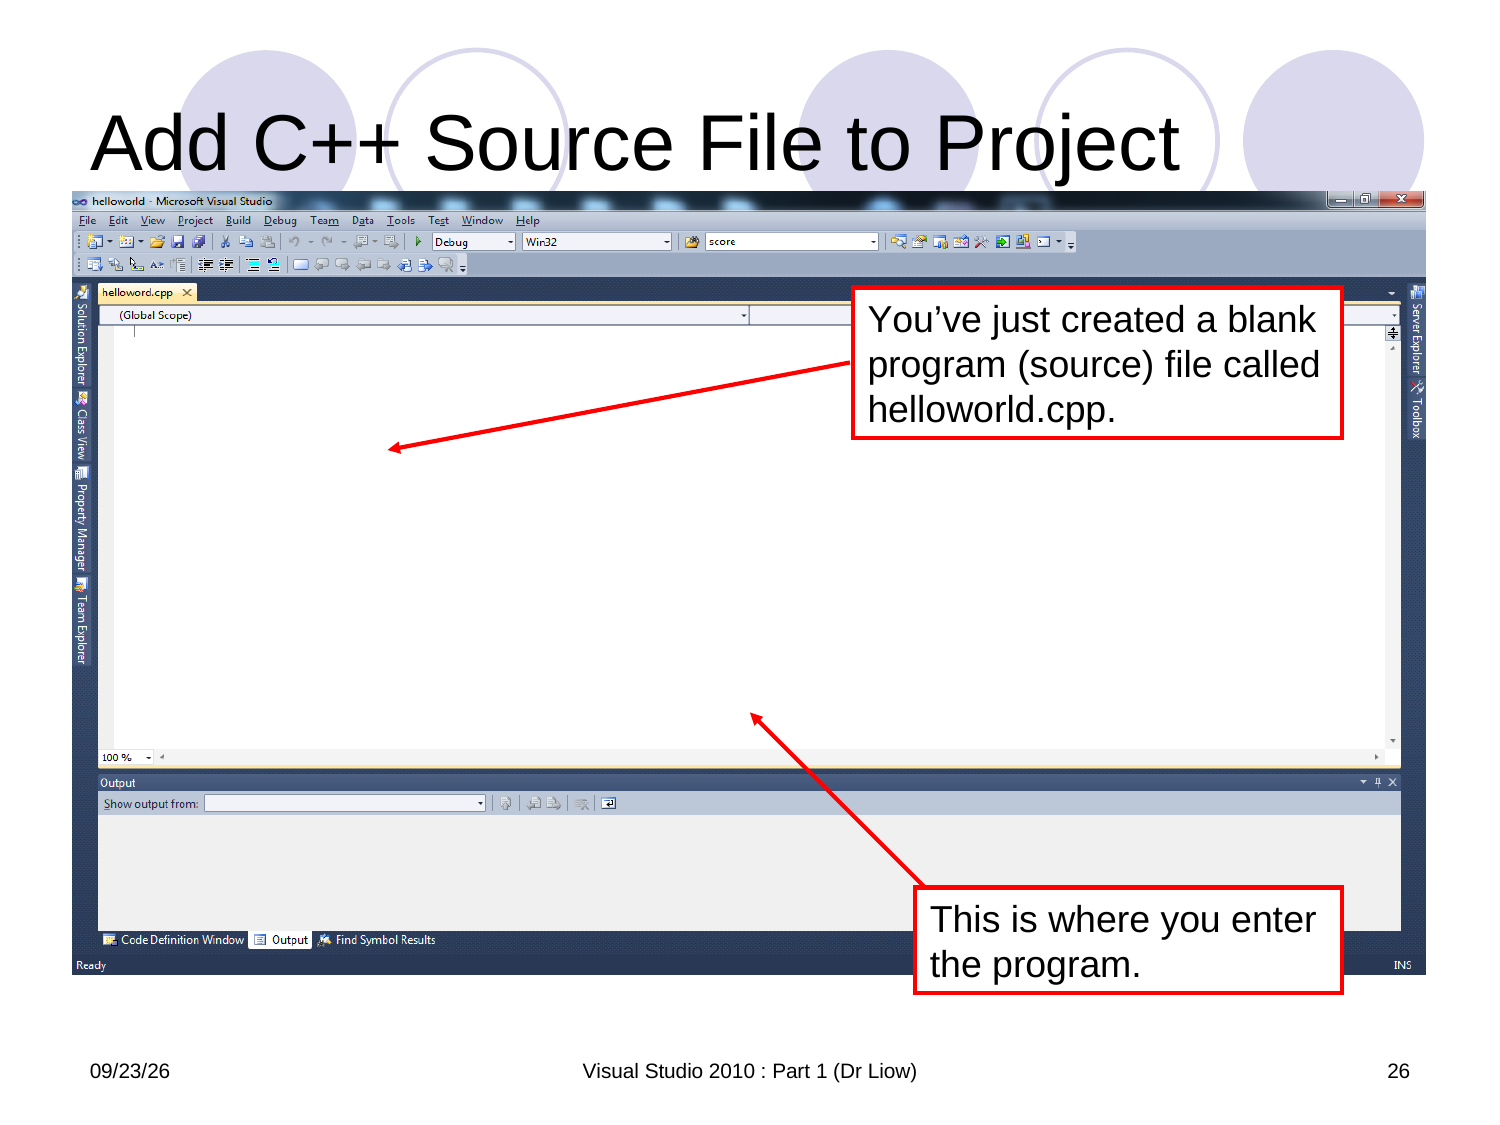

# Add C++ Source File to Project
You’ve just created a blank
program (source) file called
helloworld.cpp.
This is where you enter
the program.
Visual Studio 2010 : Part 1 (Dr Liow)